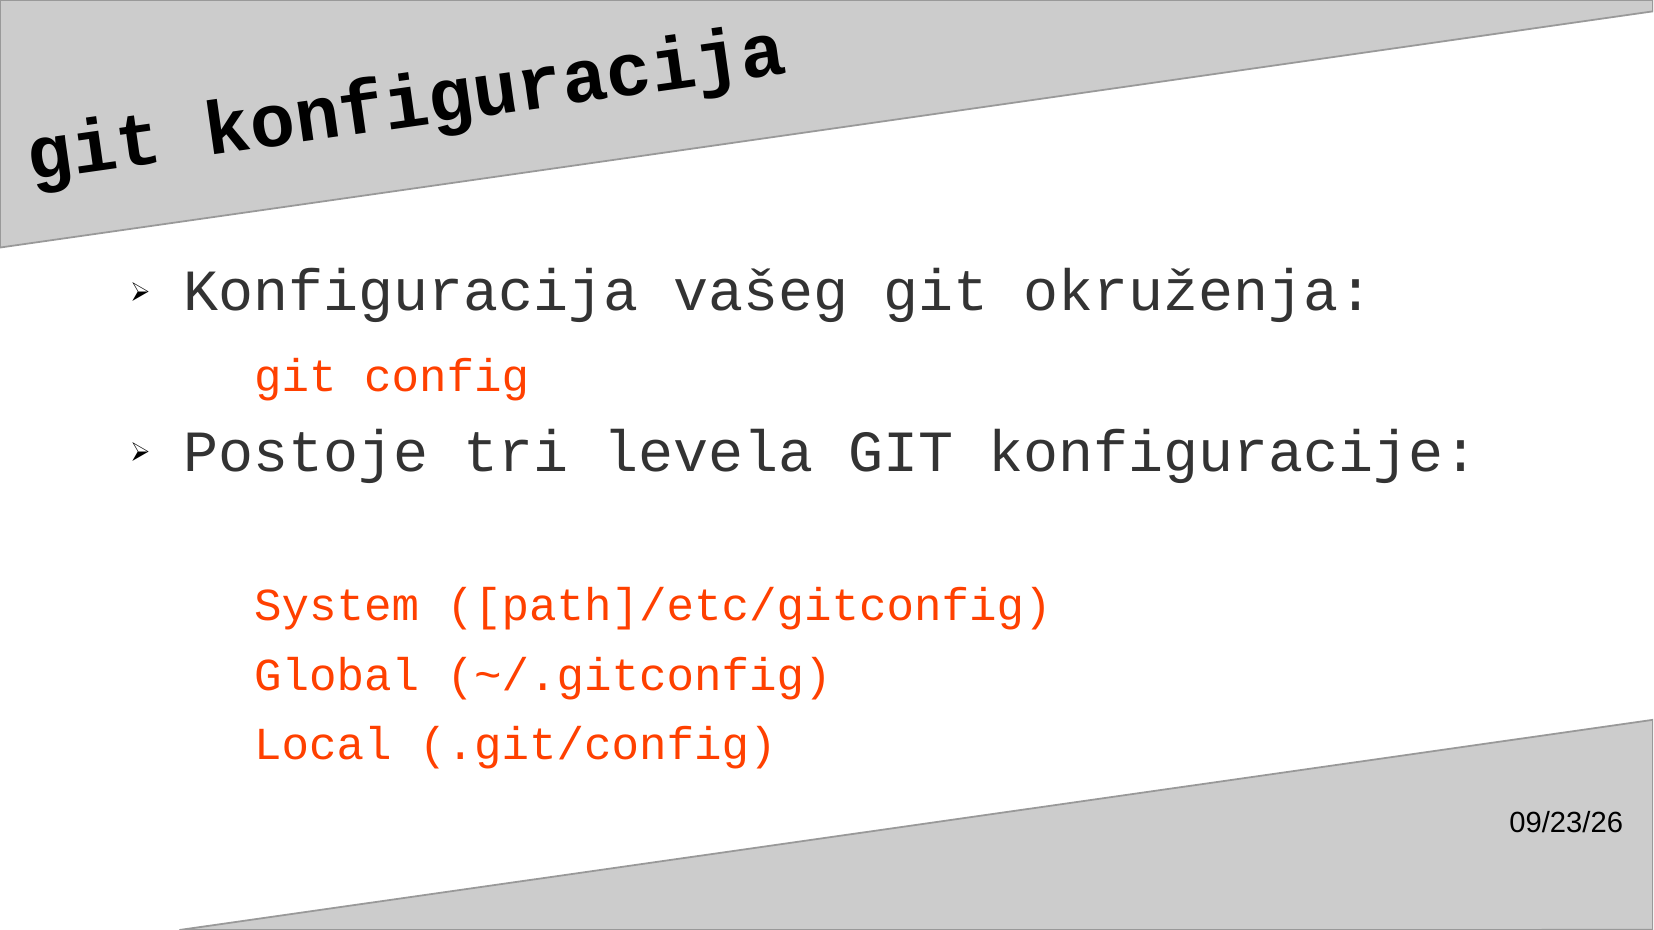

# git konfiguracija
Konfiguracija vašeg git okruženja:
git config
Postoje tri levela GIT konfiguracije:
System ([path]/etc/gitconfig)
Global (~/.gitconfig)
Local (.git/config)
20